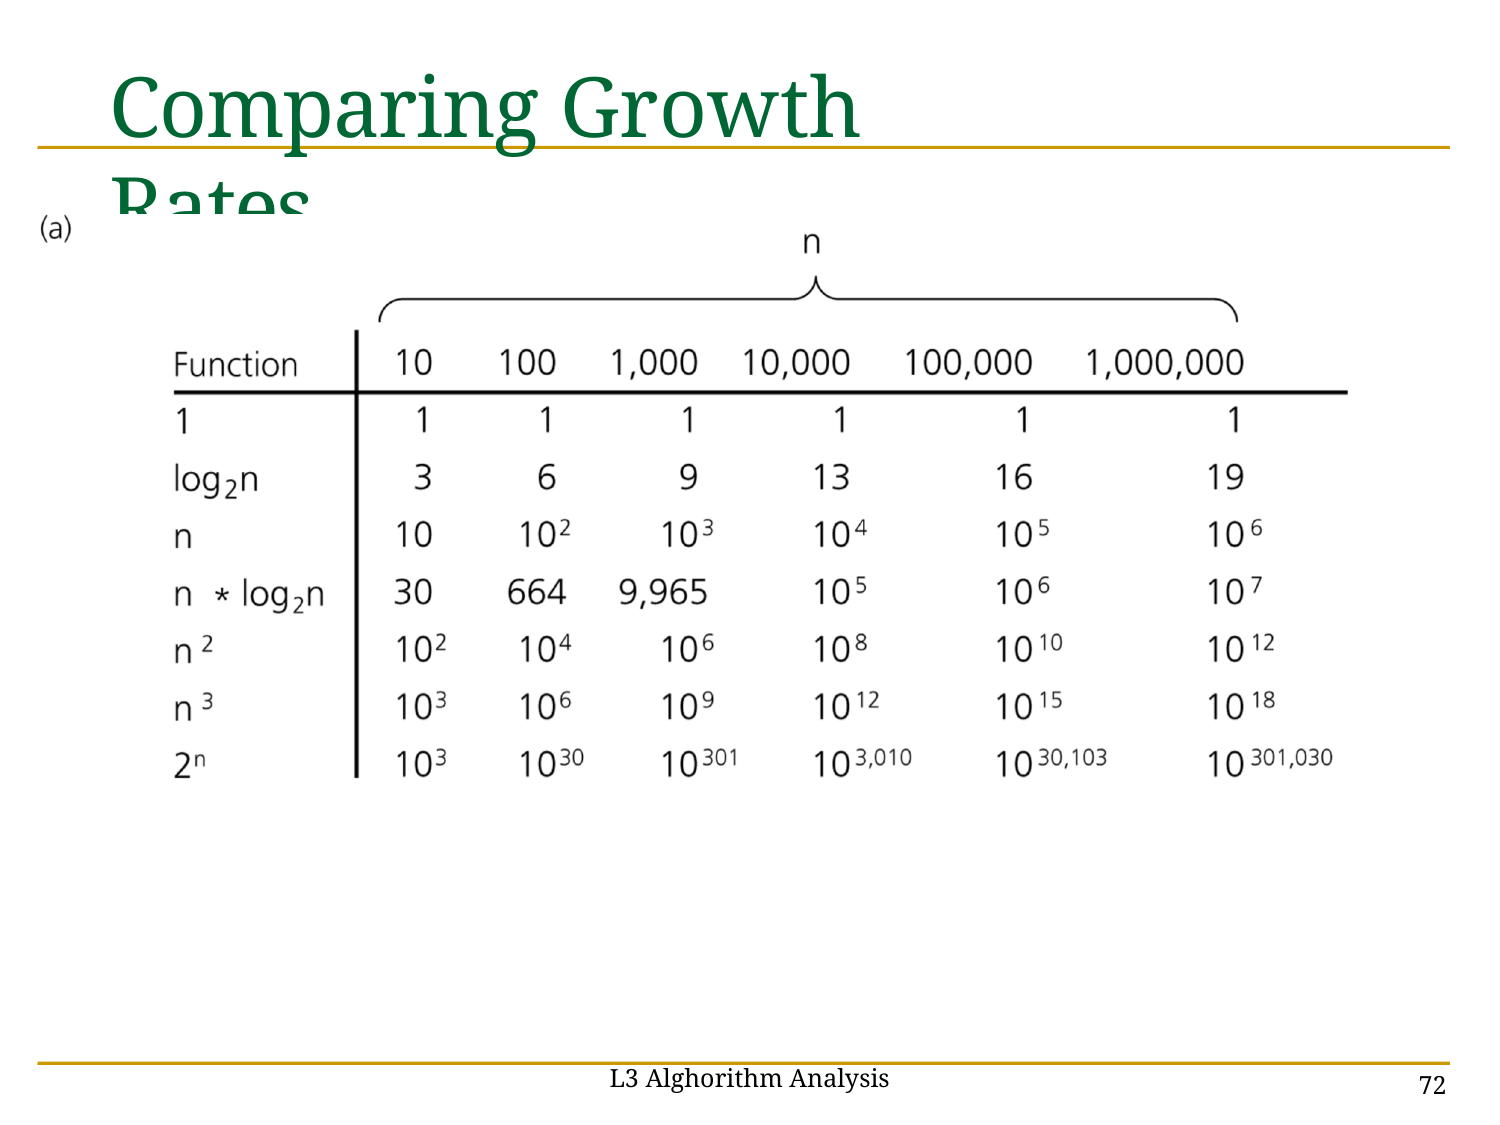

# Comparing Growth Rates
L3 Alghorithm Analysis